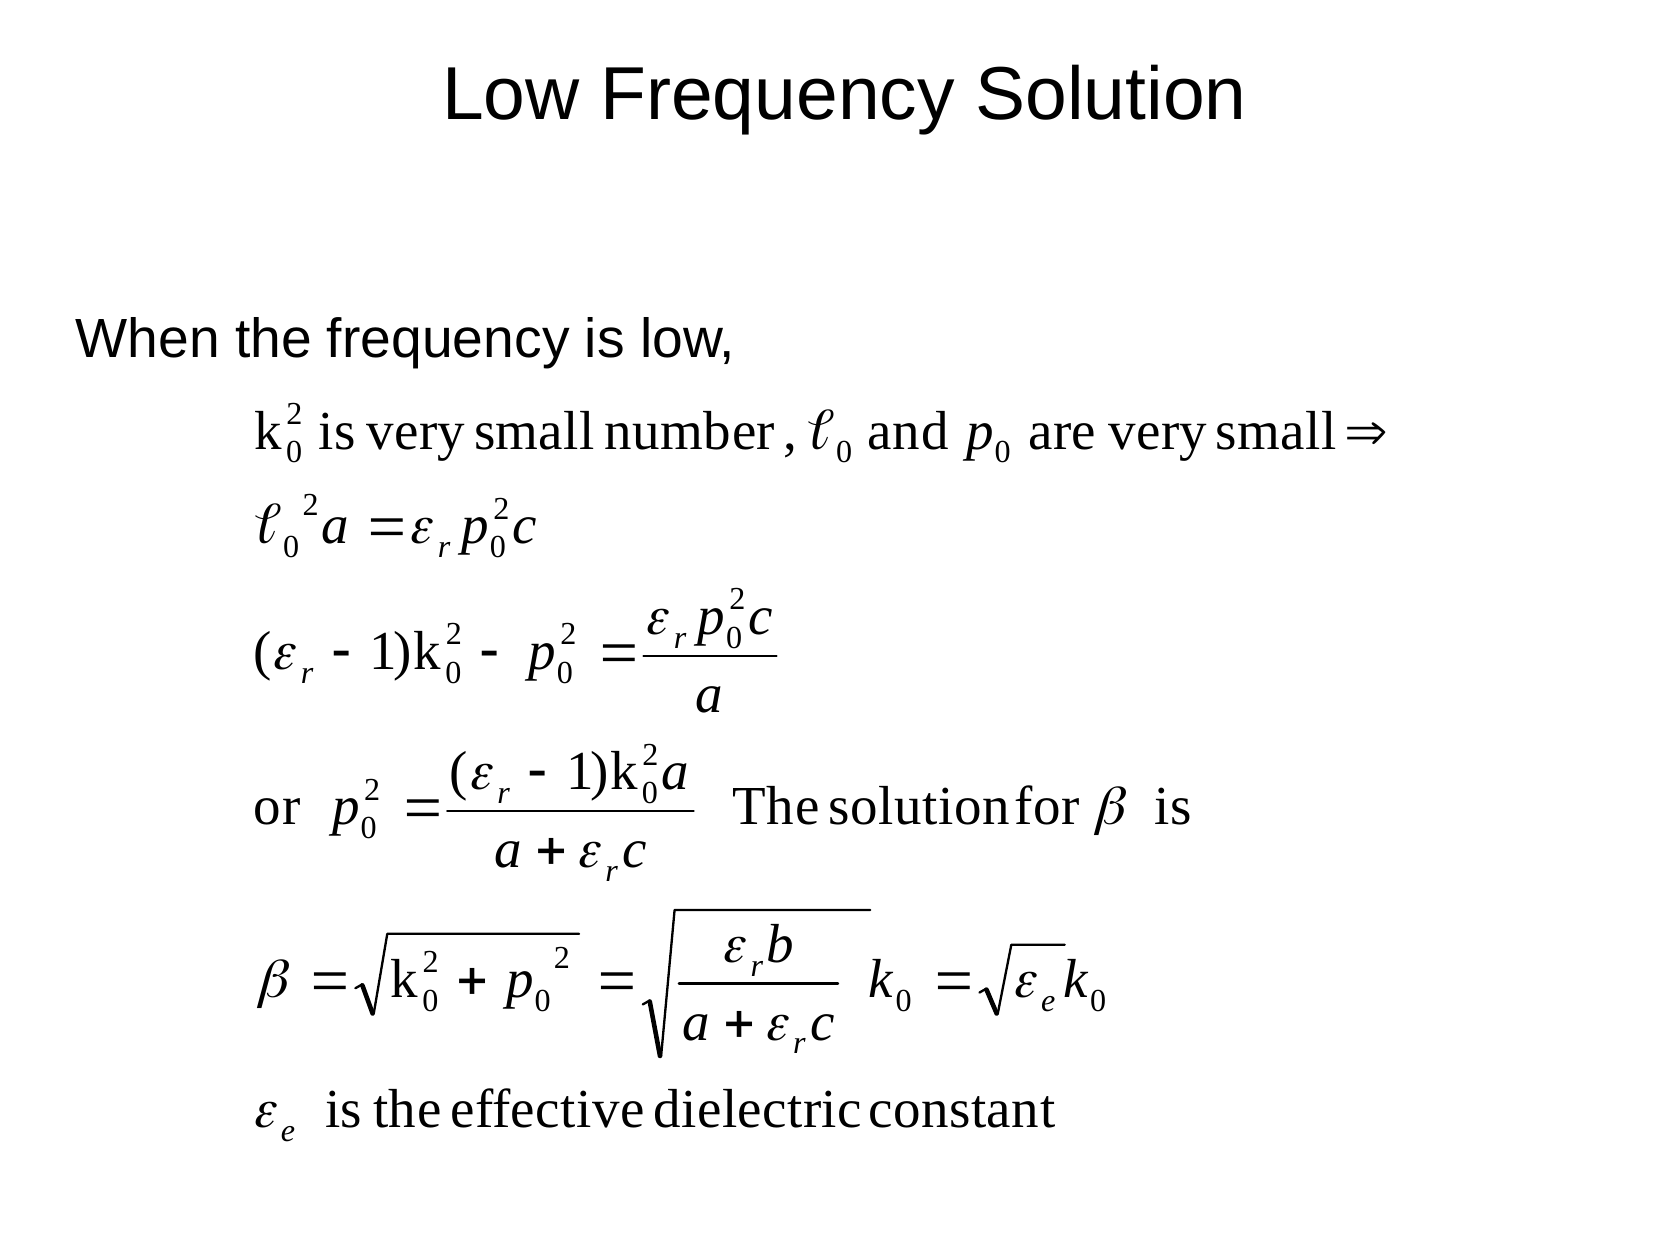

# Low Frequency Solution
When the frequency is low,